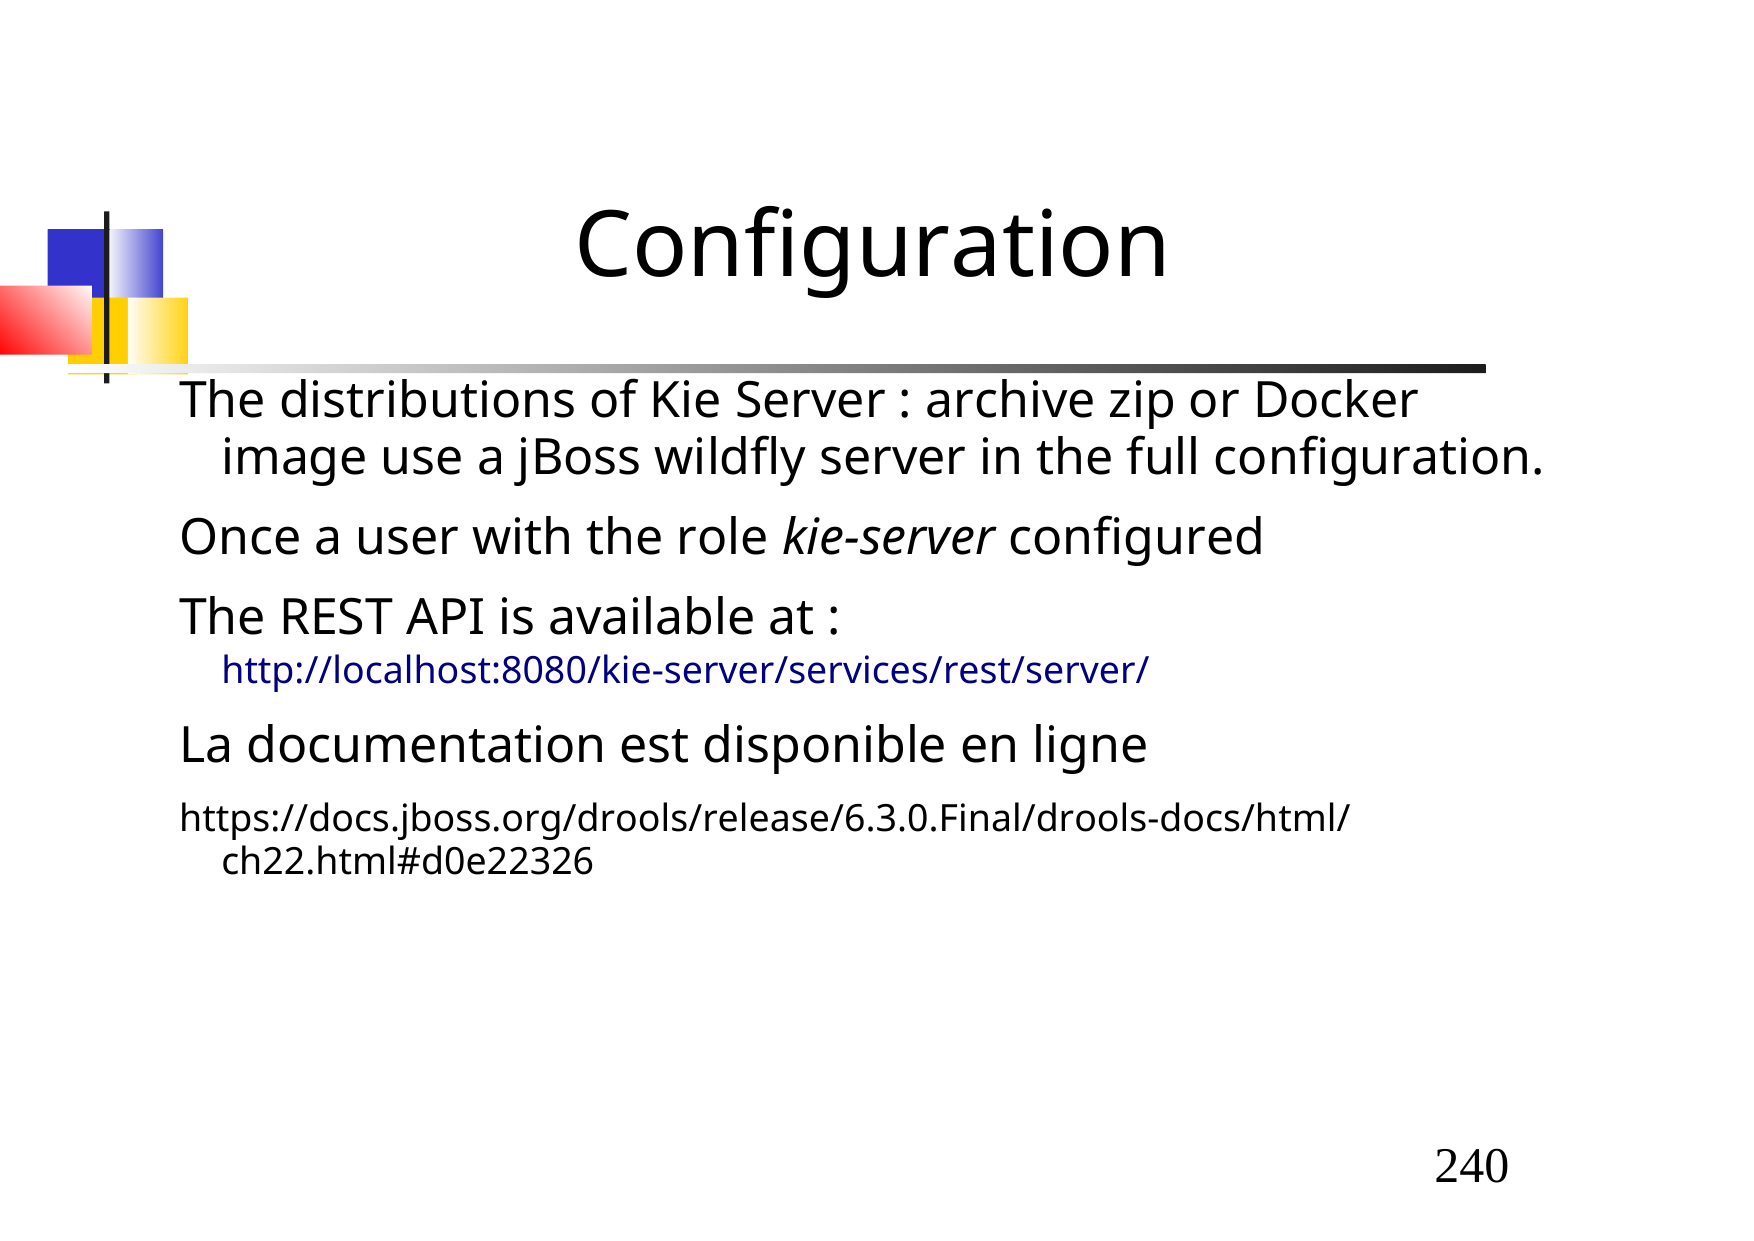

# Configuration
The distributions of Kie Server : archive zip or Docker image use a jBoss wildfly server in the full configuration.
Once a user with the role kie-server configured
The REST API is available at :
http://localhost:8080/kie-server/services/rest/server/
La documentation est disponible en ligne
https://docs.jboss.org/drools/release/6.3.0.Final/drools-docs/html/ch22.html#d0e22326